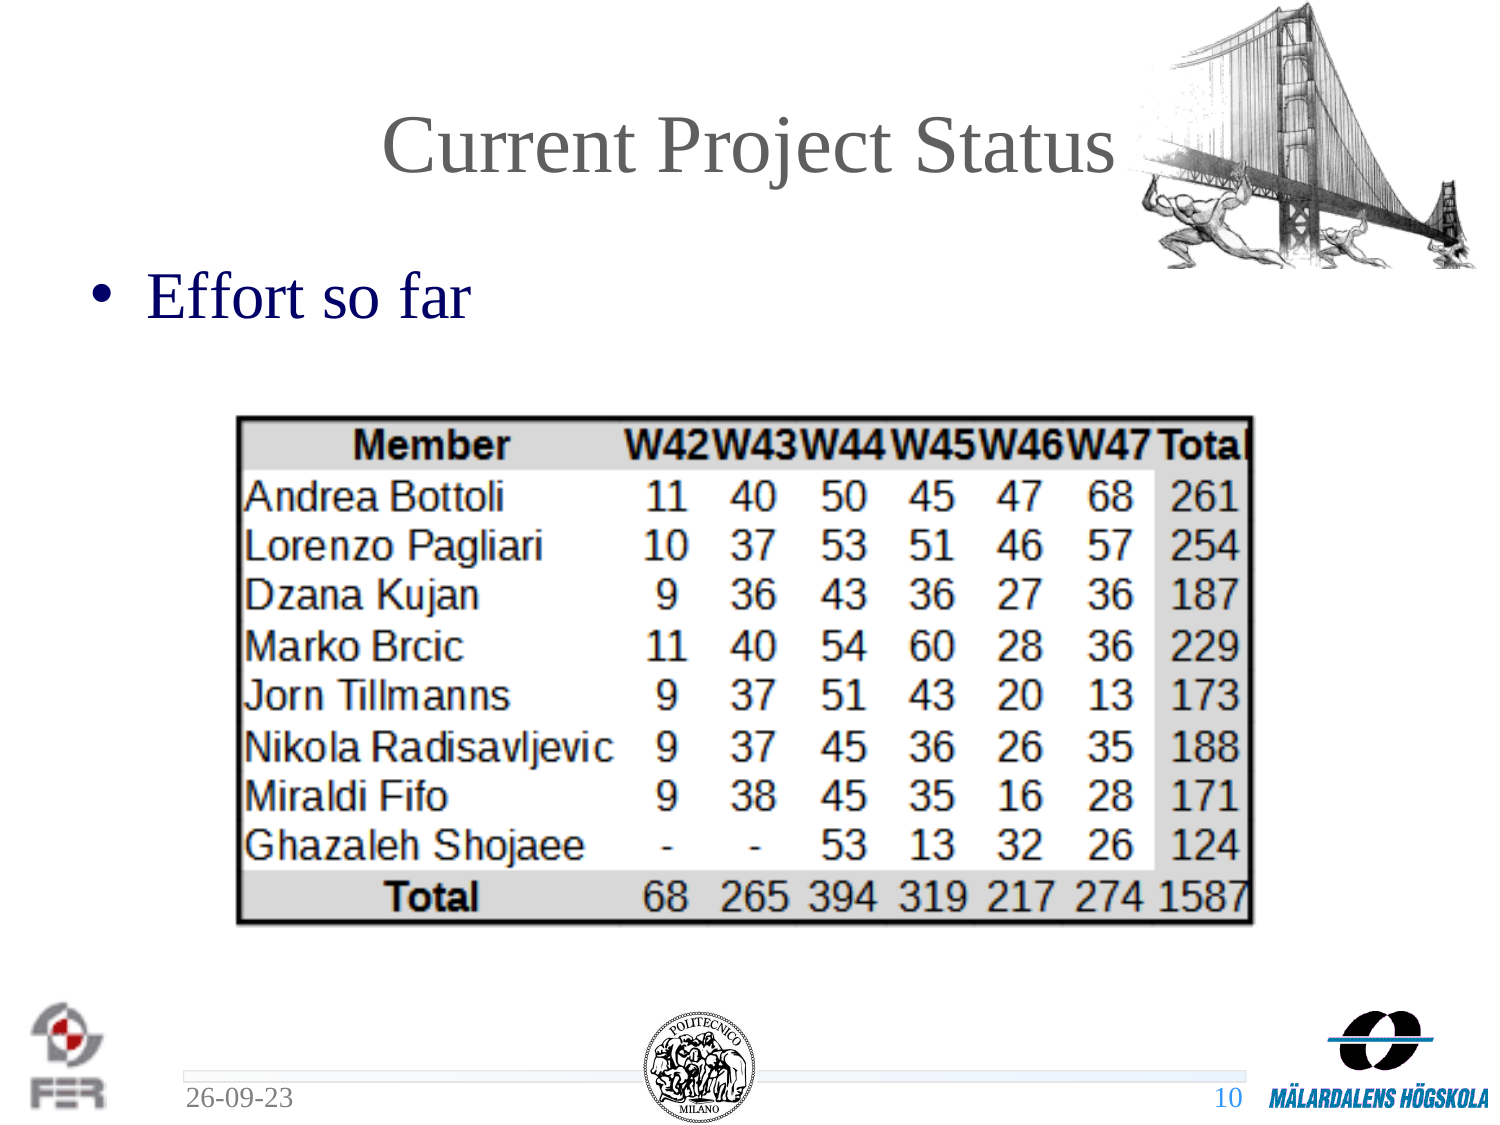

# Current Project Status
Effort so far
26-08-21